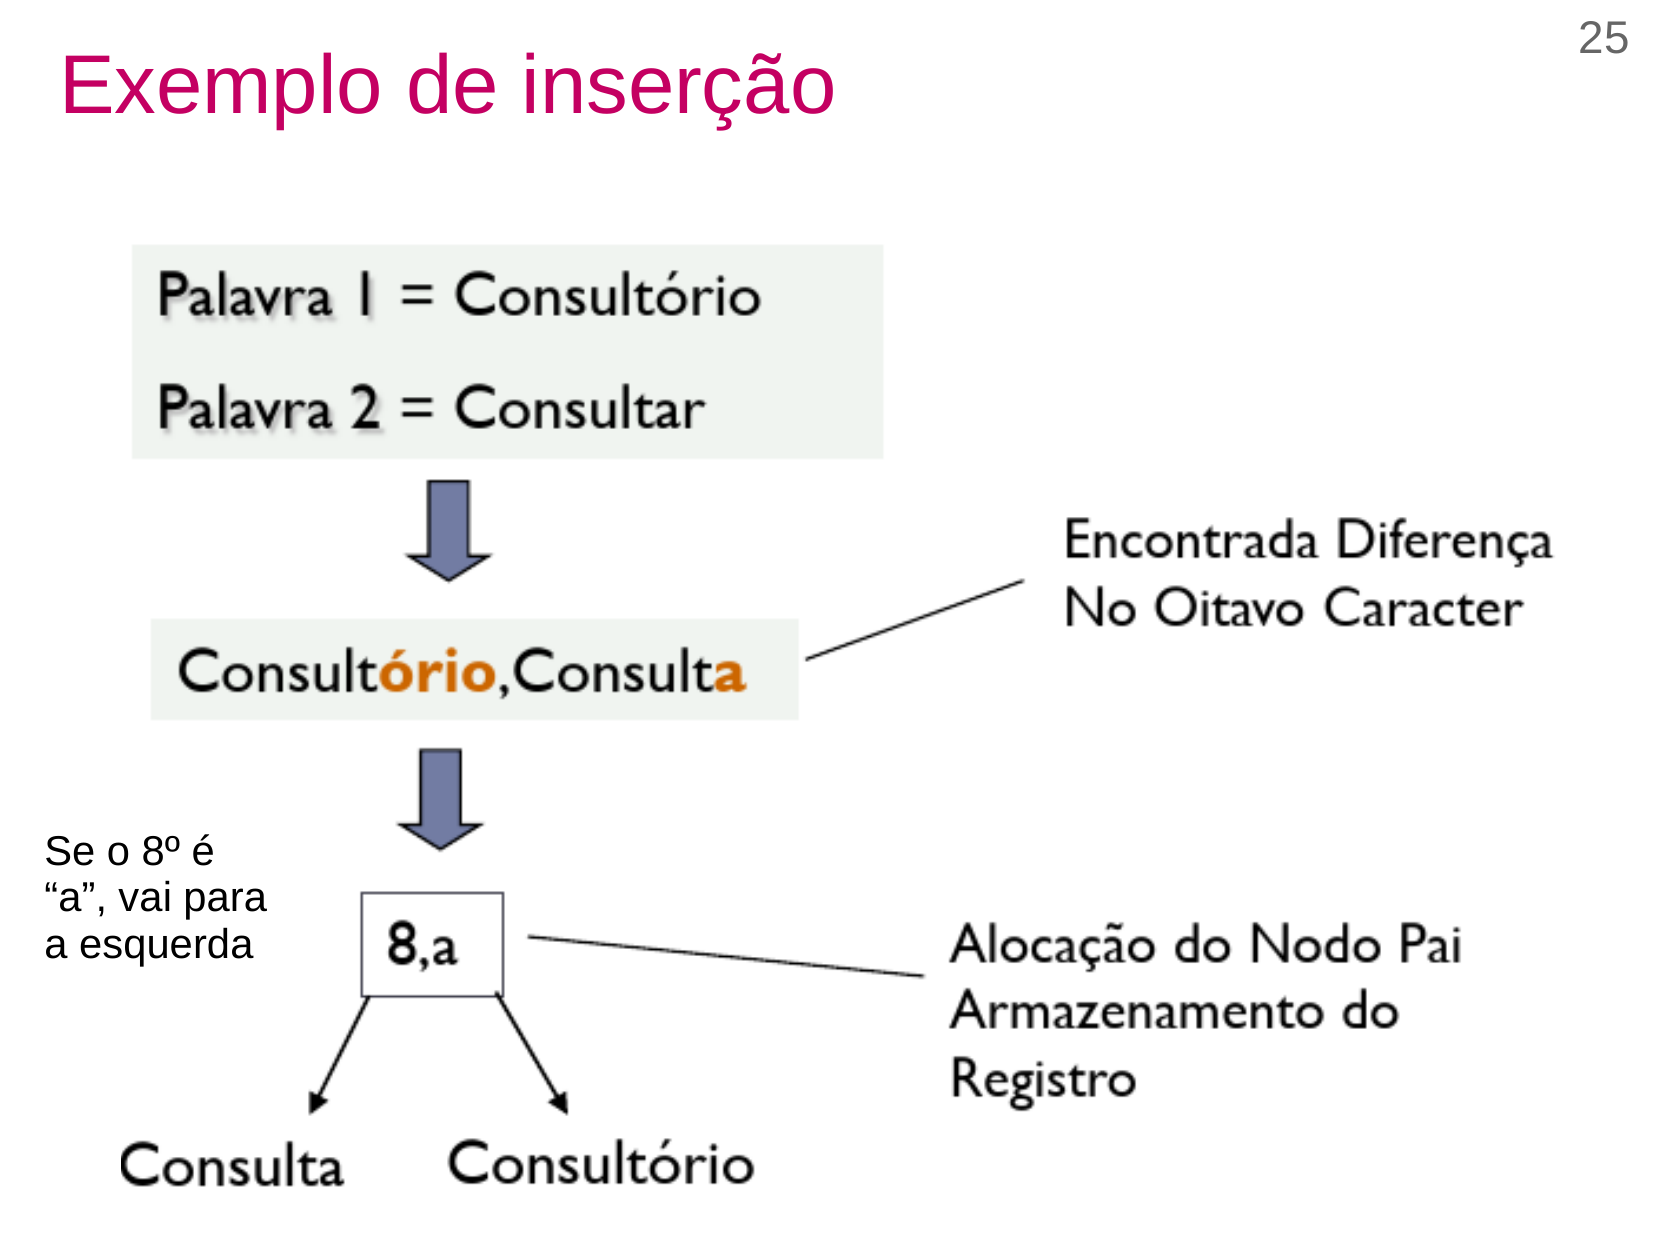

25
# Exemplo de inserção
Se o 8º é “a”, vai para a esquerda